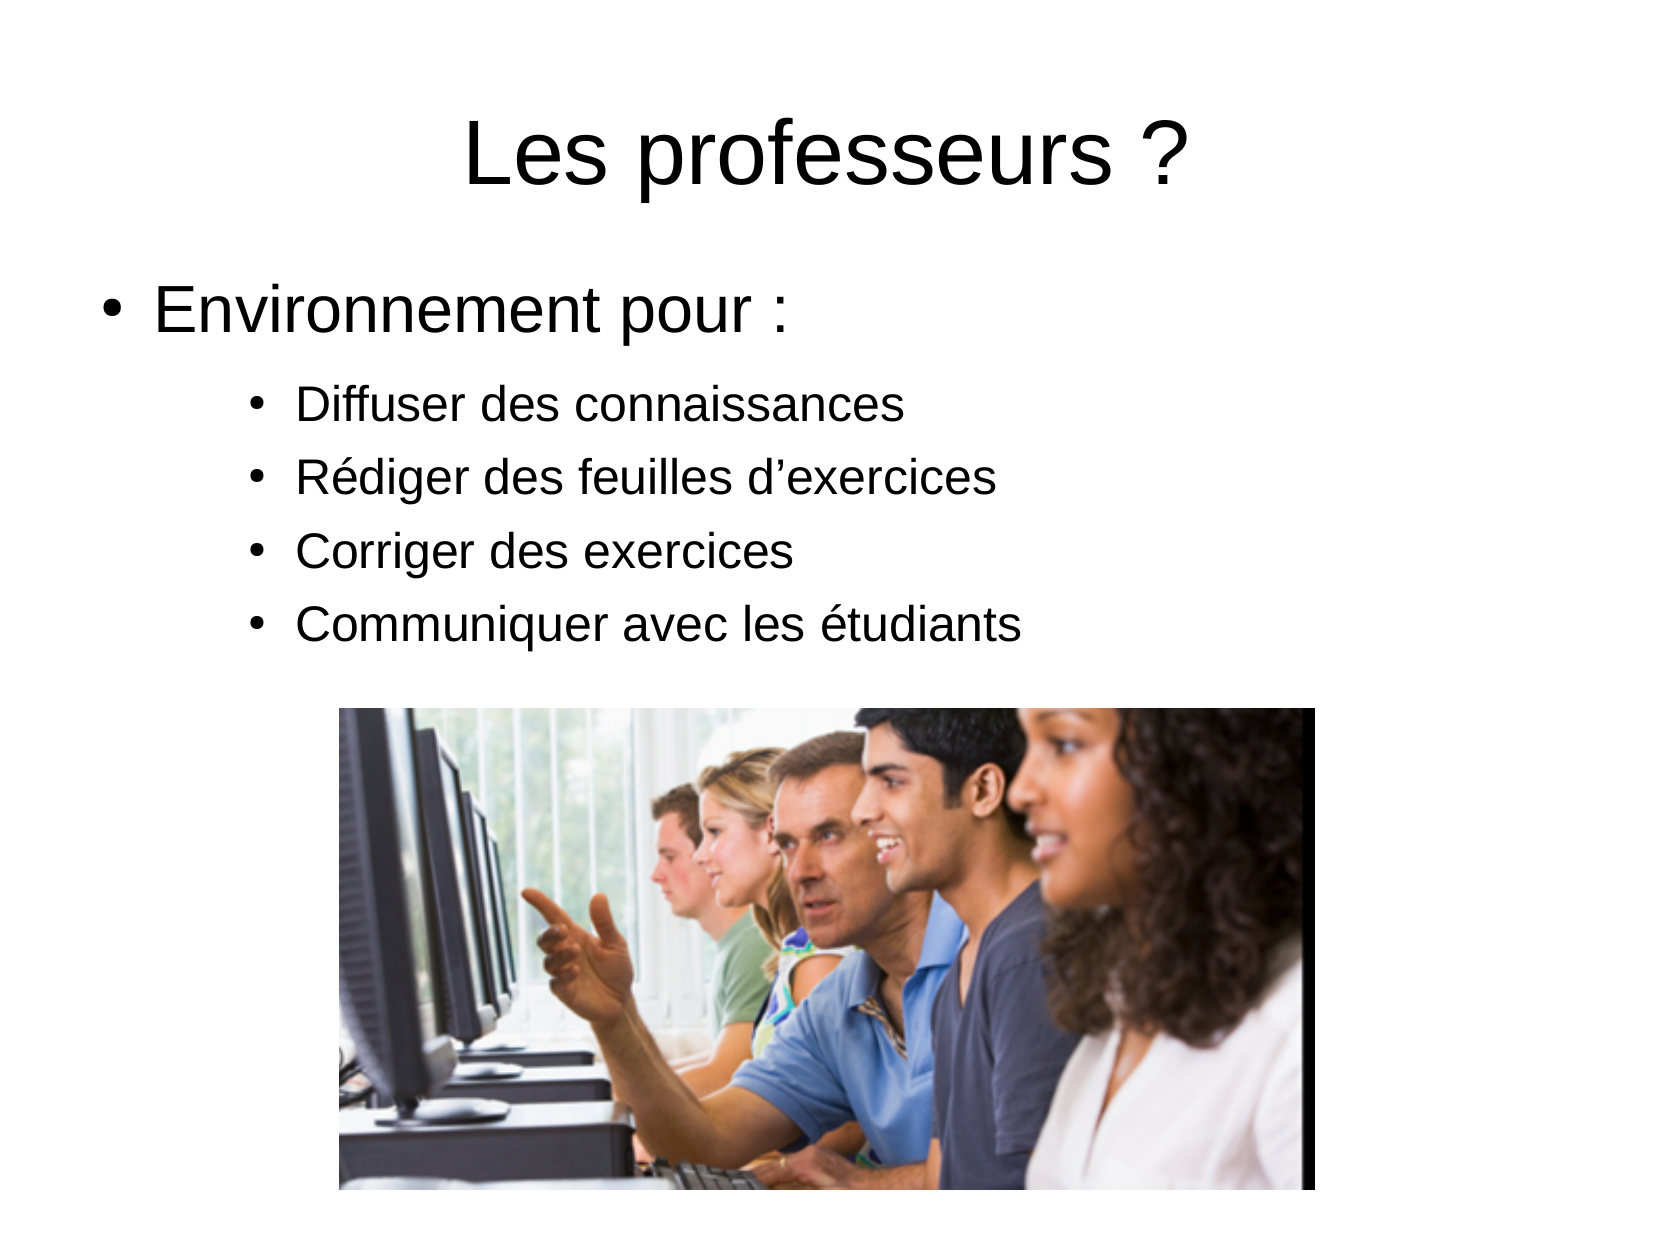

# Les professeurs ?
Environnement pour :
Diffuser des connaissances
Rédiger des feuilles d’exercices
Corriger des exercices
Communiquer avec les étudiants